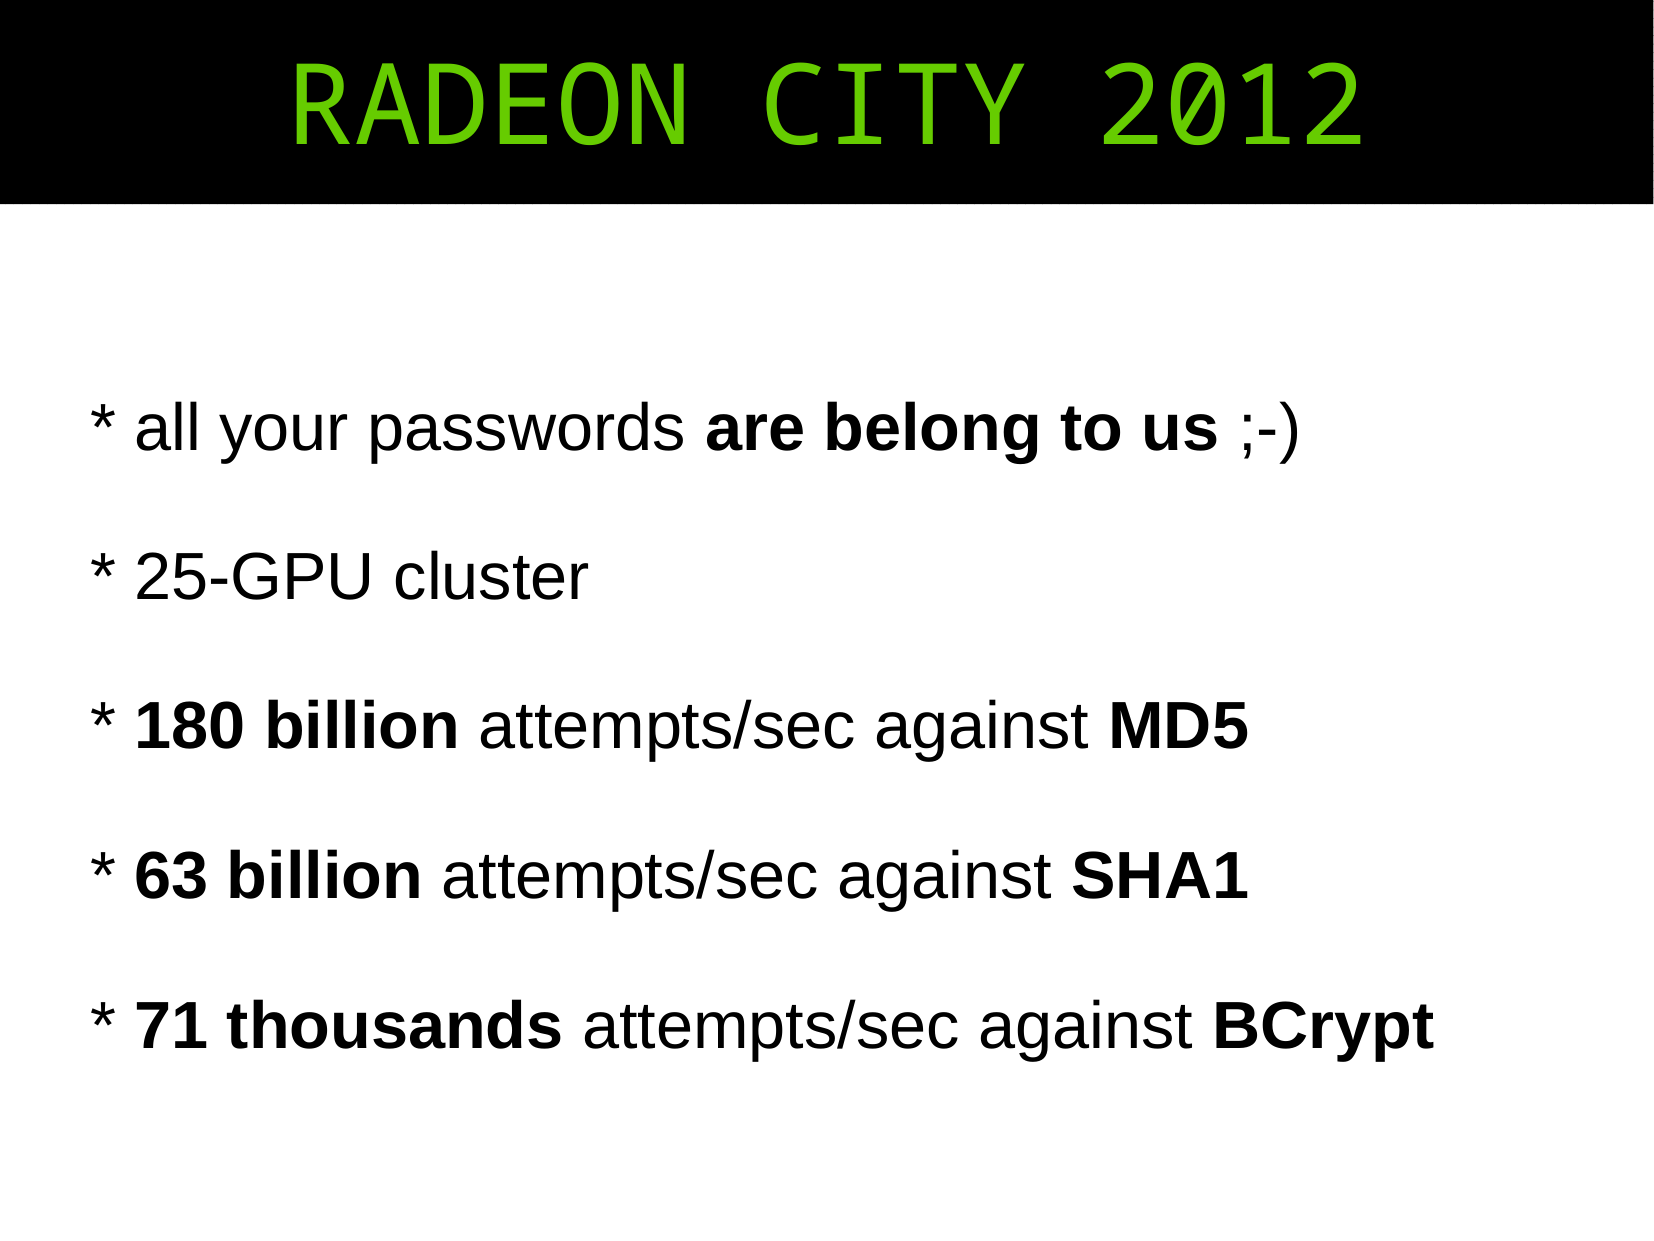

# RADEON CITY 2012
* all your passwords are belong to us ;-)
* 25-GPU cluster
* 180 billion attempts/sec against MD5
* 63 billion attempts/sec against SHA1
* 71 thousands attempts/sec against BCrypt